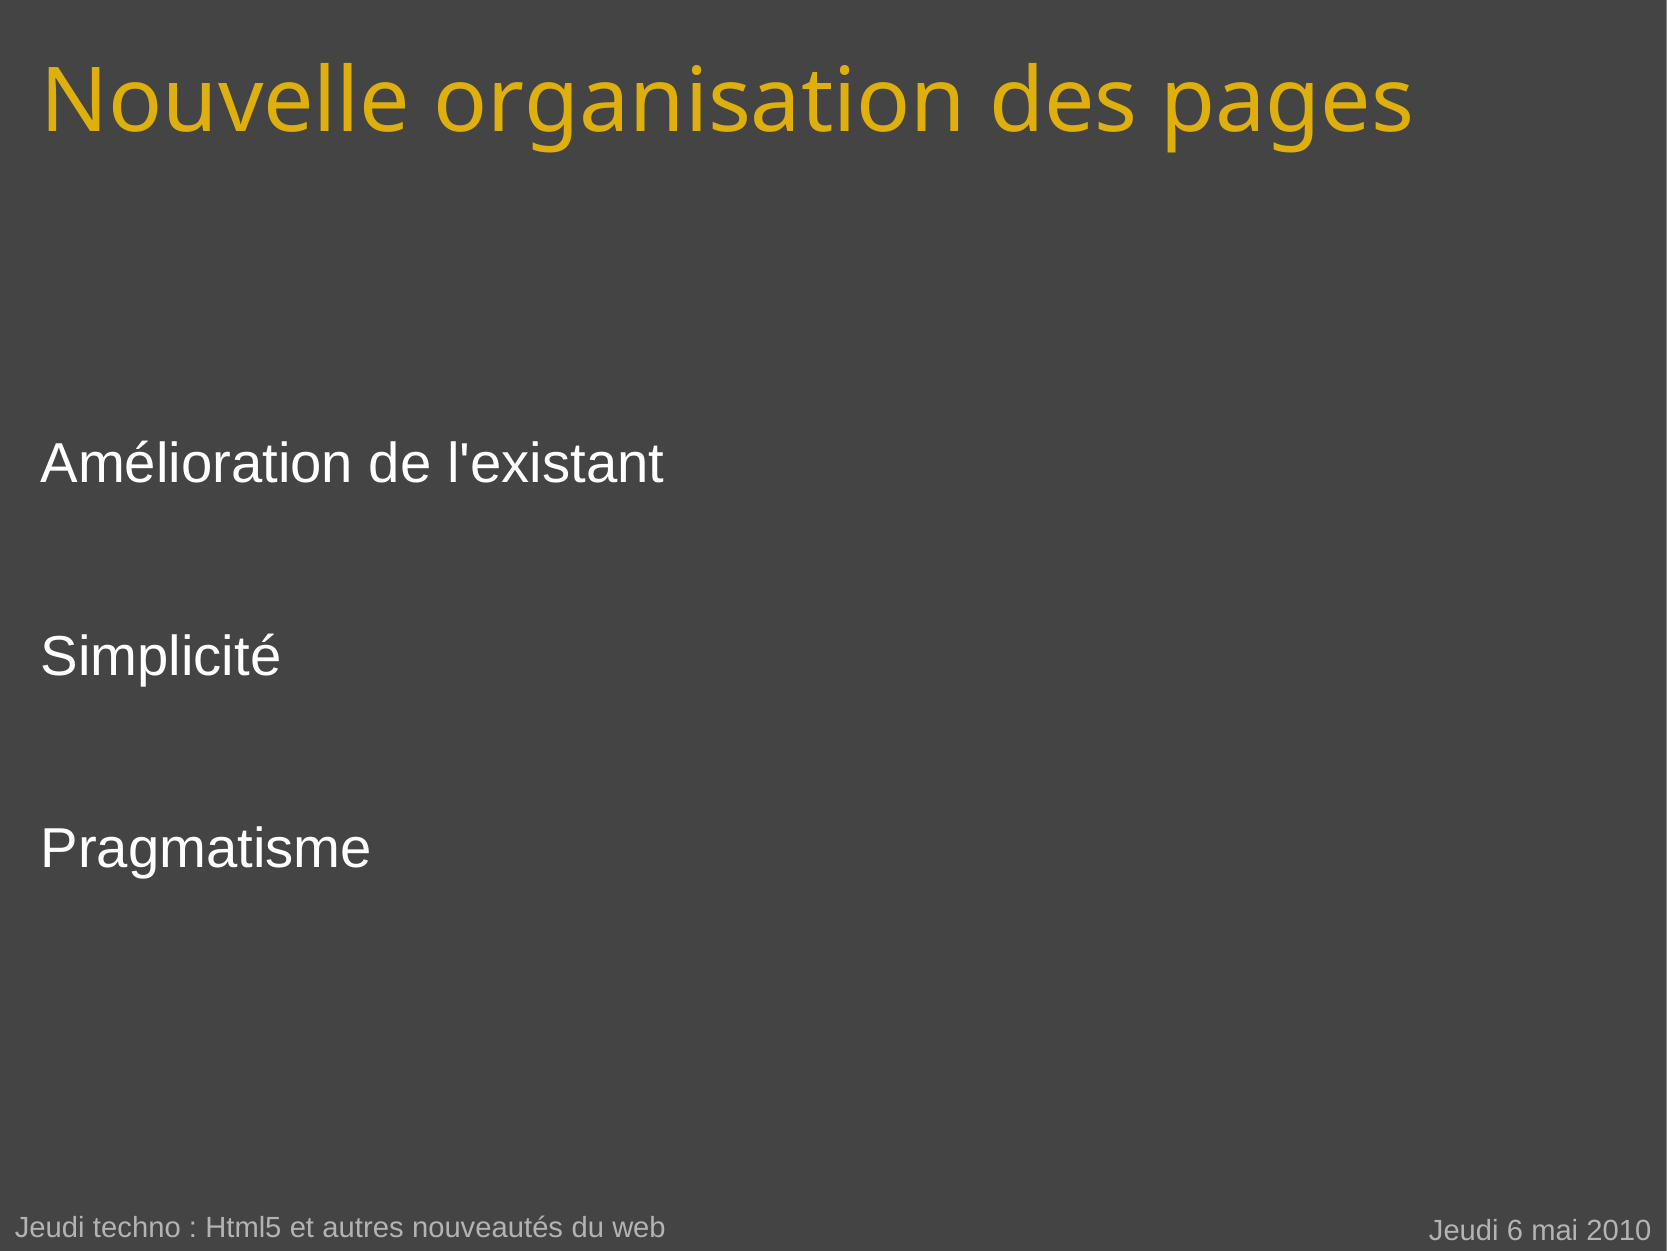

# Nouvelle organisation des pages
Amélioration de l'existant
Simplicité
Pragmatisme
Jeudi techno : Html5 et autres nouveautés du web
Jeudi 6 mai 2010